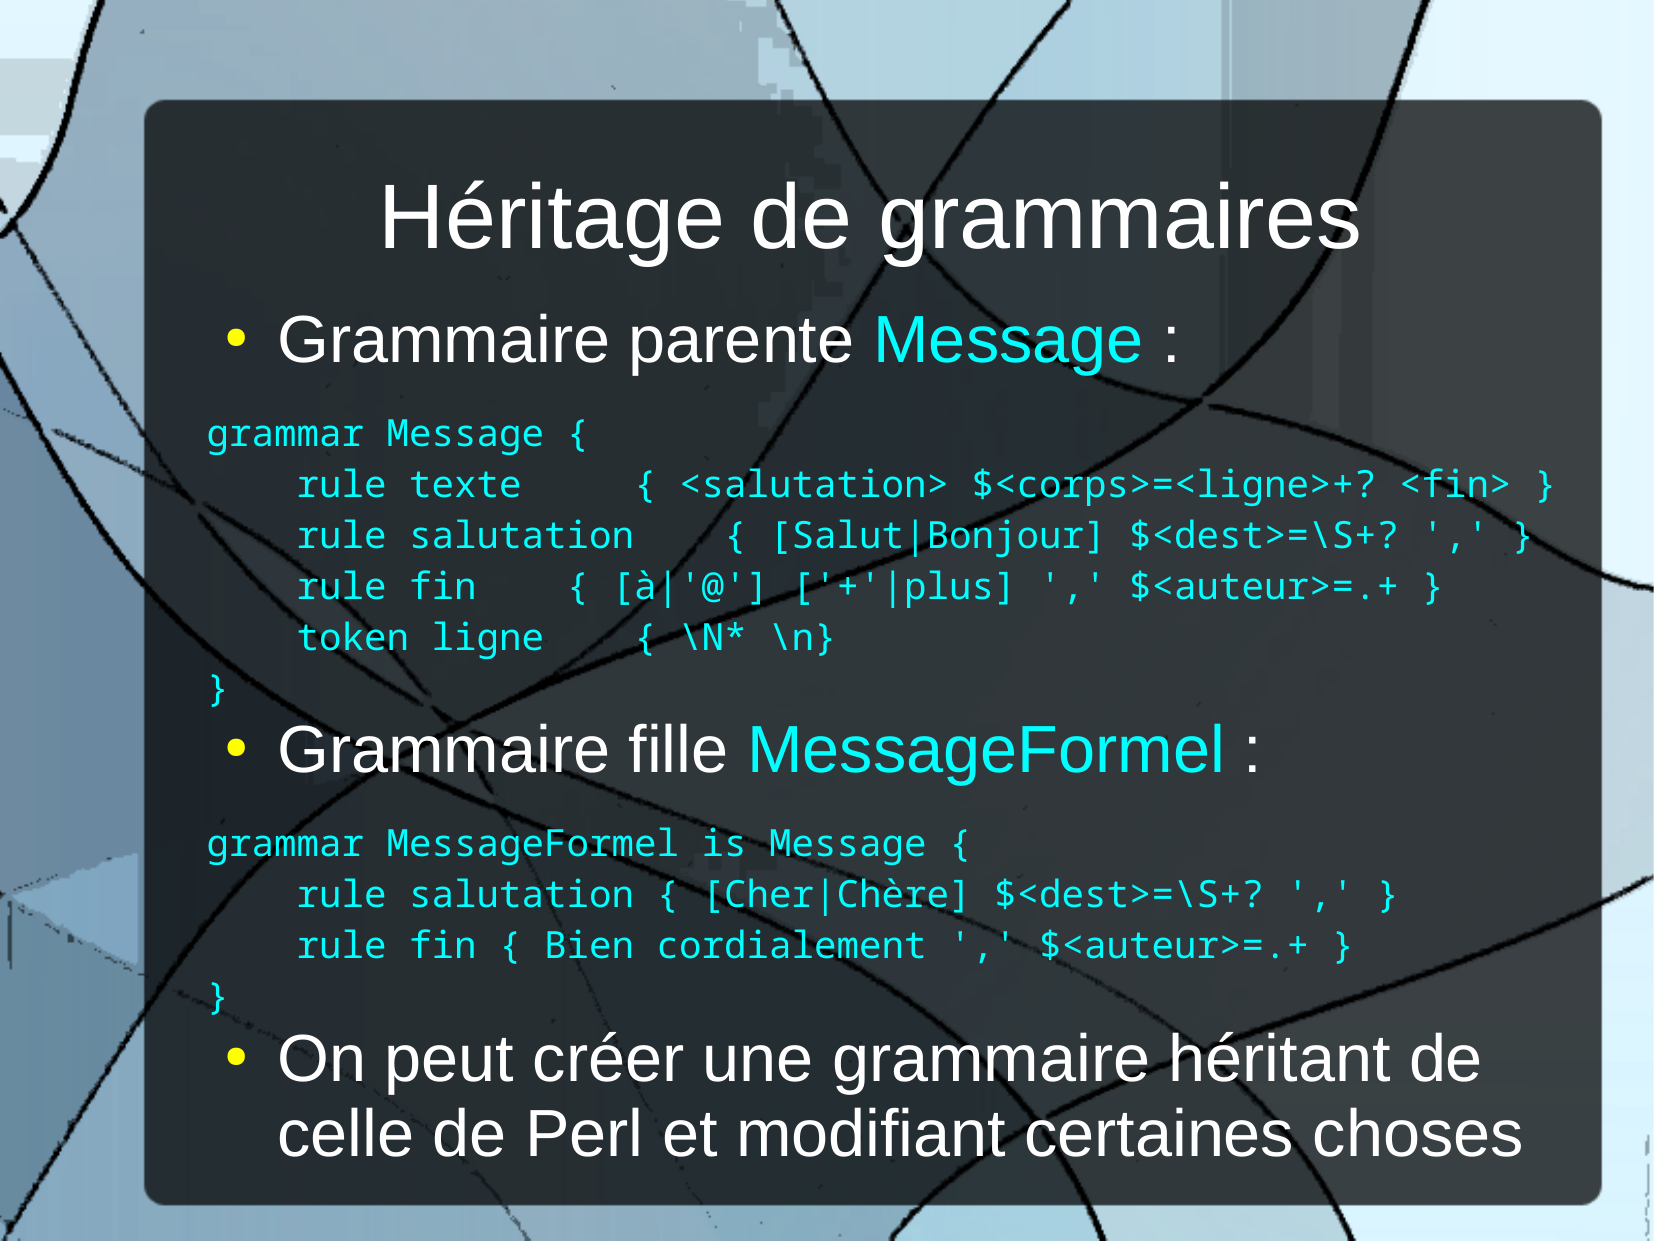

# Héritage de grammaires
Grammaire parente Message :
grammar Message {
 rule texte { <salutation> $<corps>=<ligne>+? <fin> }
 rule salutation { [Salut|Bonjour] $<dest>=\S+? ',' }
 rule fin { [à|'@'] ['+'|plus] ',' $<auteur>=.+ }
 token ligne { \N* \n}
}
Grammaire fille MessageFormel :
grammar MessageFormel is Message {
 rule salutation { [Cher|Chère] $<dest>=\S+? ',' }
 rule fin { Bien cordialement ',' $<auteur>=.+ }
}
On peut créer une grammaire héritant de celle de Perl et modifiant certaines choses